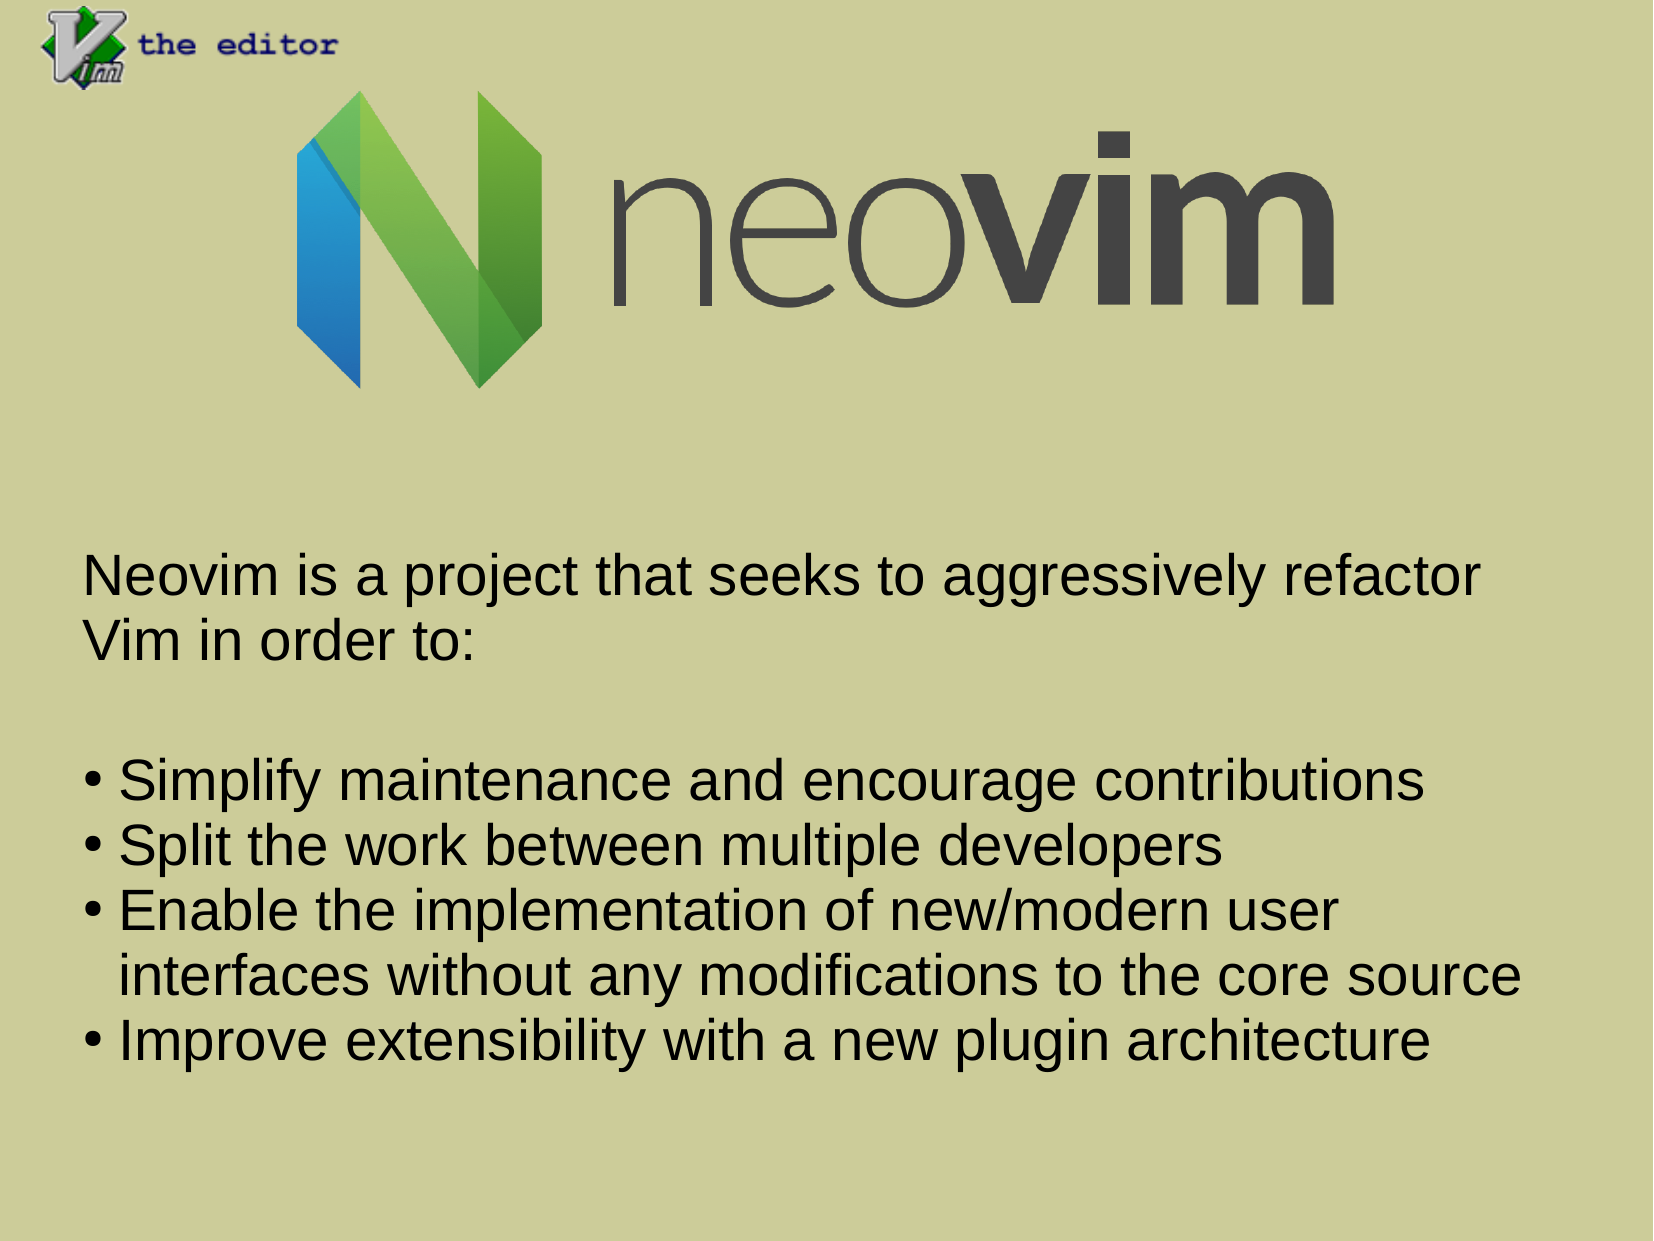

# Neovim is a project that seeks to aggressively refactor Vim in order to:
Simplify maintenance and encourage contributions
Split the work between multiple developers
Enable the implementation of new/modern user interfaces without any modifications to the core source
Improve extensibility with a new plugin architecture